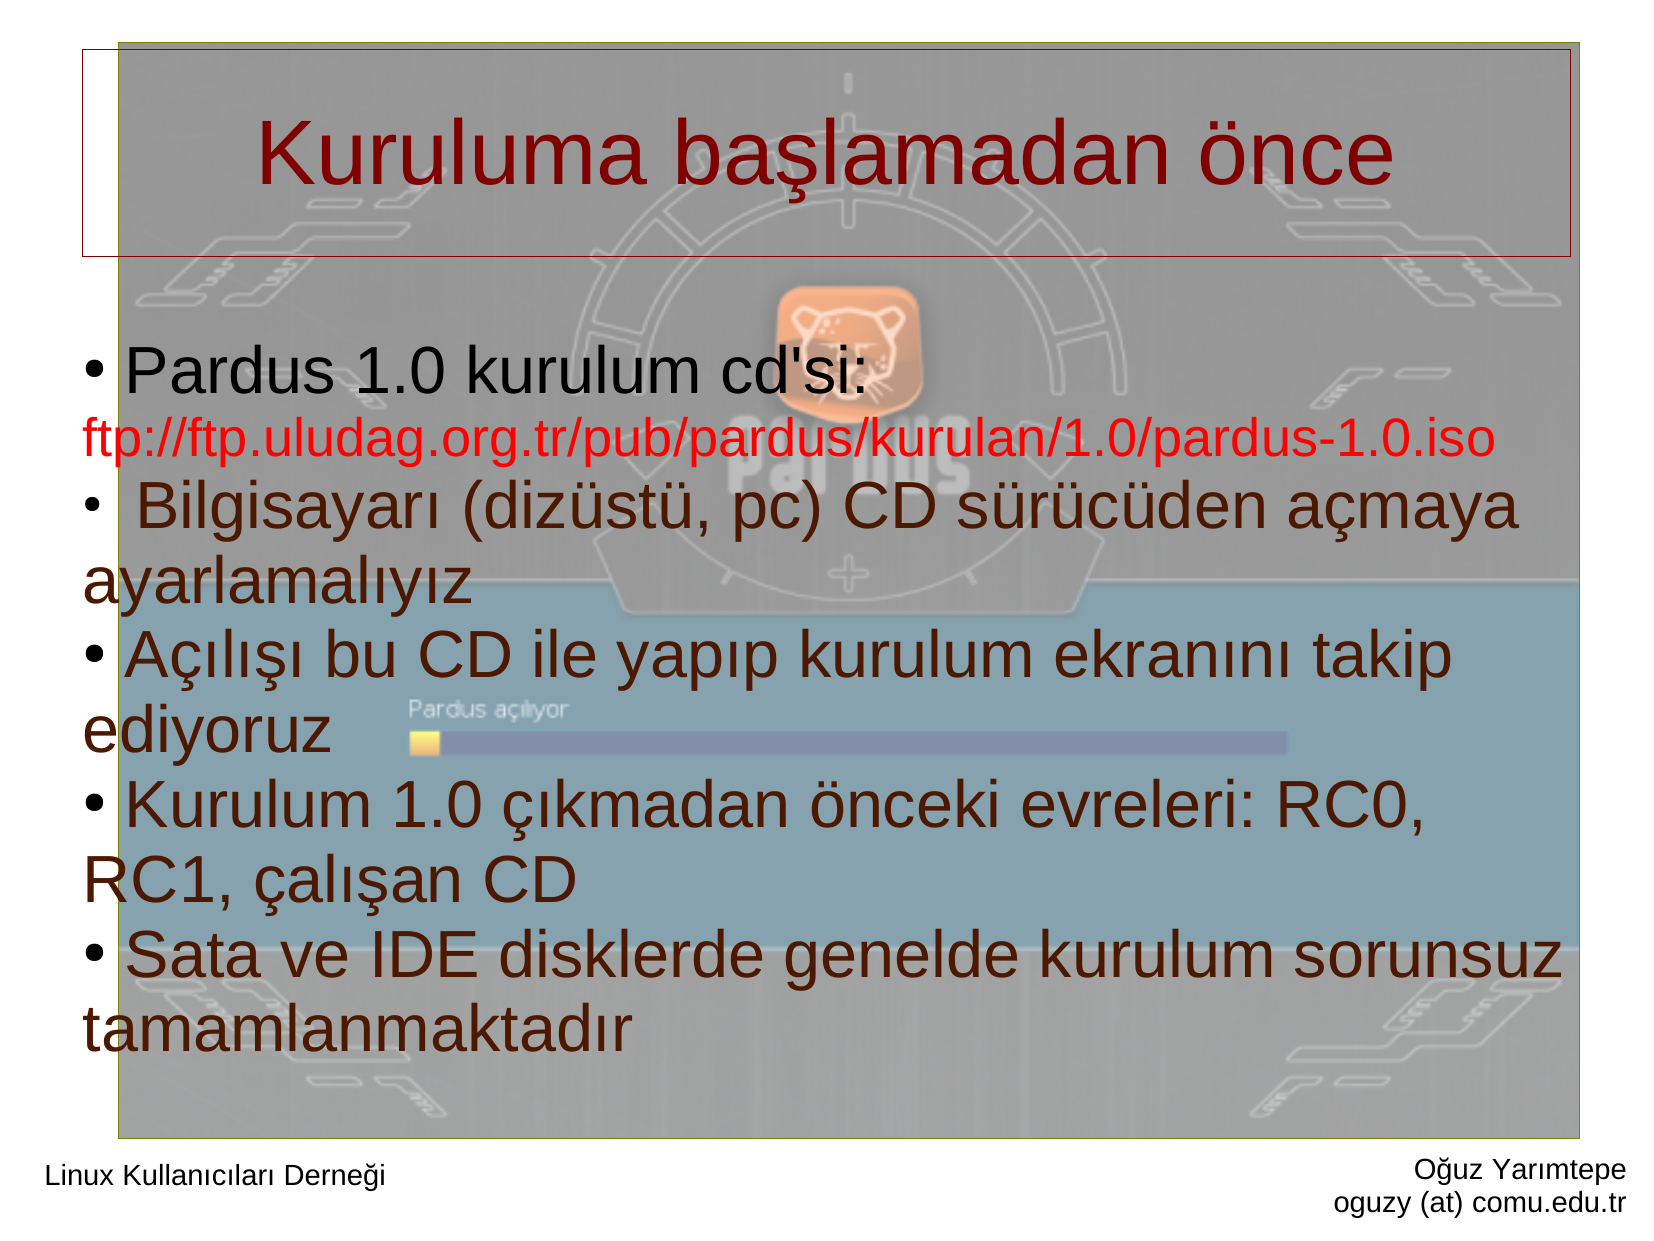

# Kuruluma başlamadan önce
 Pardus 1.0 kurulum cd'si: ftp://ftp.uludag.org.tr/pub/pardus/kurulan/1.0/pardus-1.0.iso
 Bilgisayarı (dizüstü, pc) CD sürücüden açmaya ayarlamalıyız
 Açılışı bu CD ile yapıp kurulum ekranını takip ediyoruz
 Kurulum 1.0 çıkmadan önceki evreleri: RC0, RC1, çalışan CD
 Sata ve IDE disklerde genelde kurulum sorunsuz tamamlanmaktadır